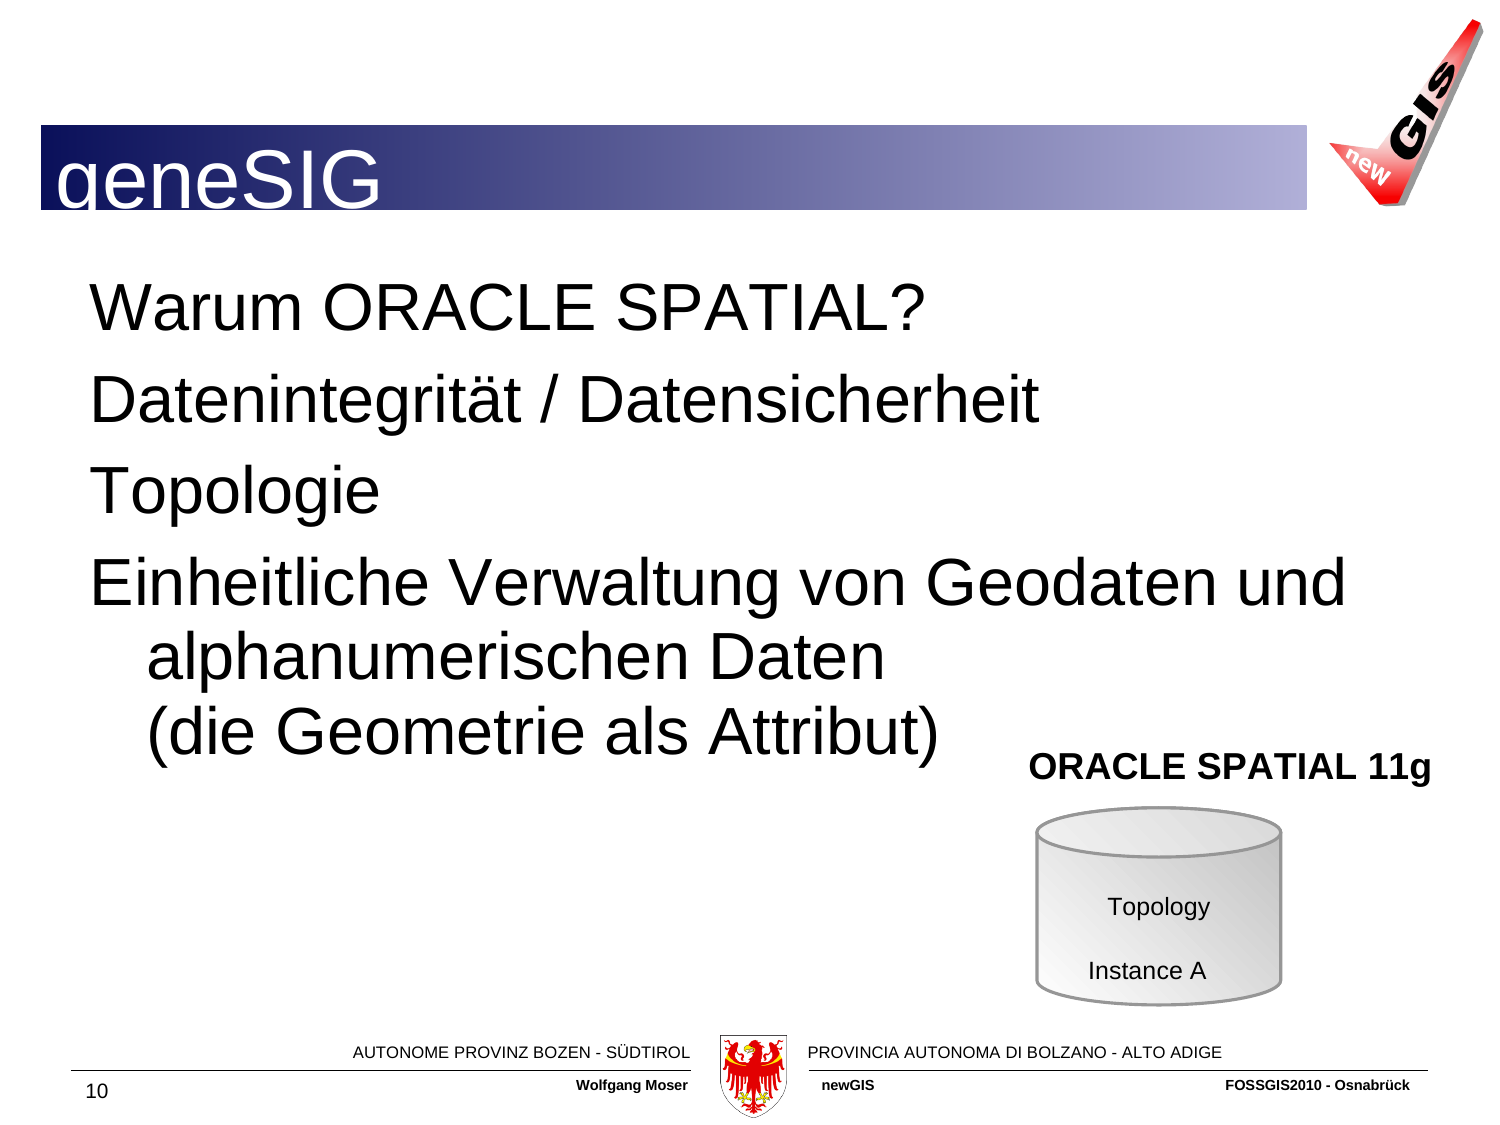

geneSIG
# Warum ORACLE SPATIAL?
Datenintegrität / Datensicherheit
Topologie
Einheitliche Verwaltung von Geodaten und alphanumerischen Daten
(die Geometrie als Attribut)
ORACLE SPATIAL 11g
Topology
Instance A